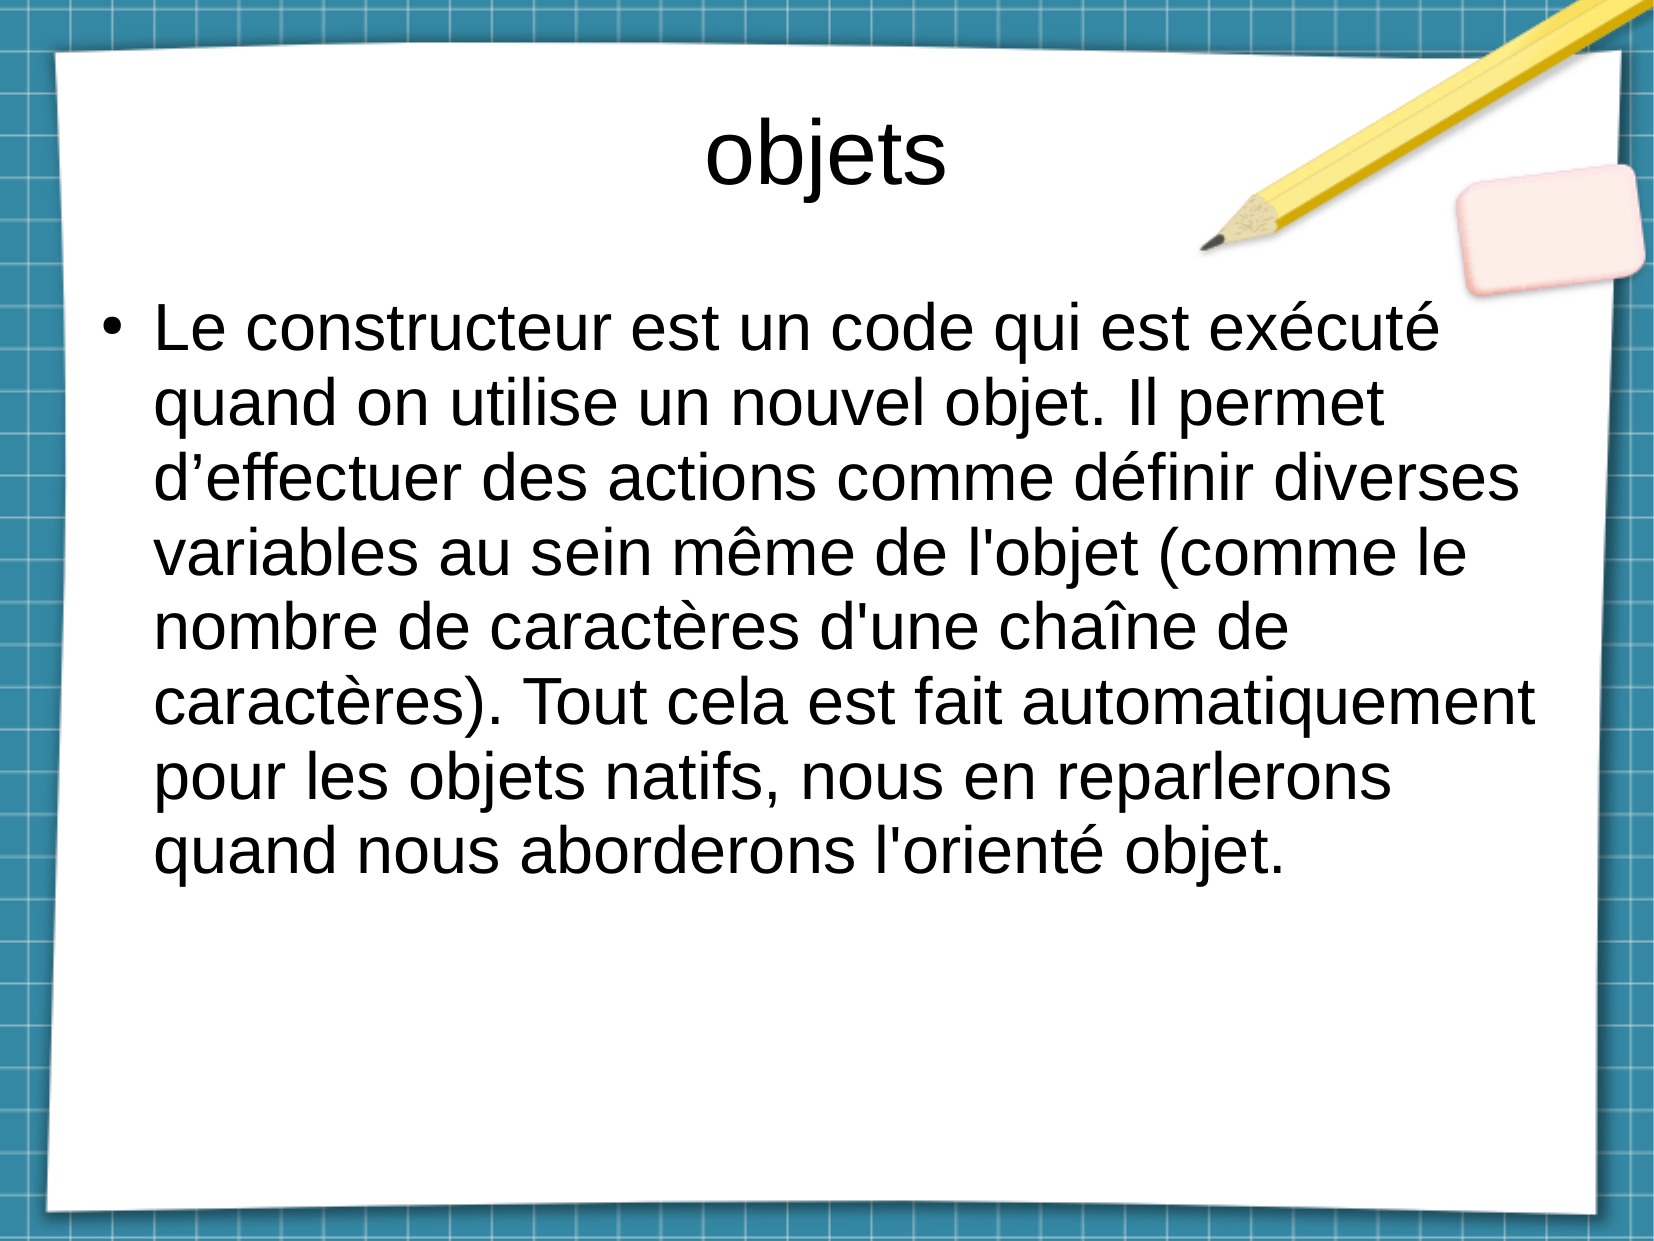

# objets
Le constructeur est un code qui est exécuté quand on utilise un nouvel objet. Il permet d’effectuer des actions comme définir diverses variables au sein même de l'objet (comme le nombre de caractères d'une chaîne de caractères). Tout cela est fait automatiquement pour les objets natifs, nous en reparlerons quand nous aborderons l'orienté objet.